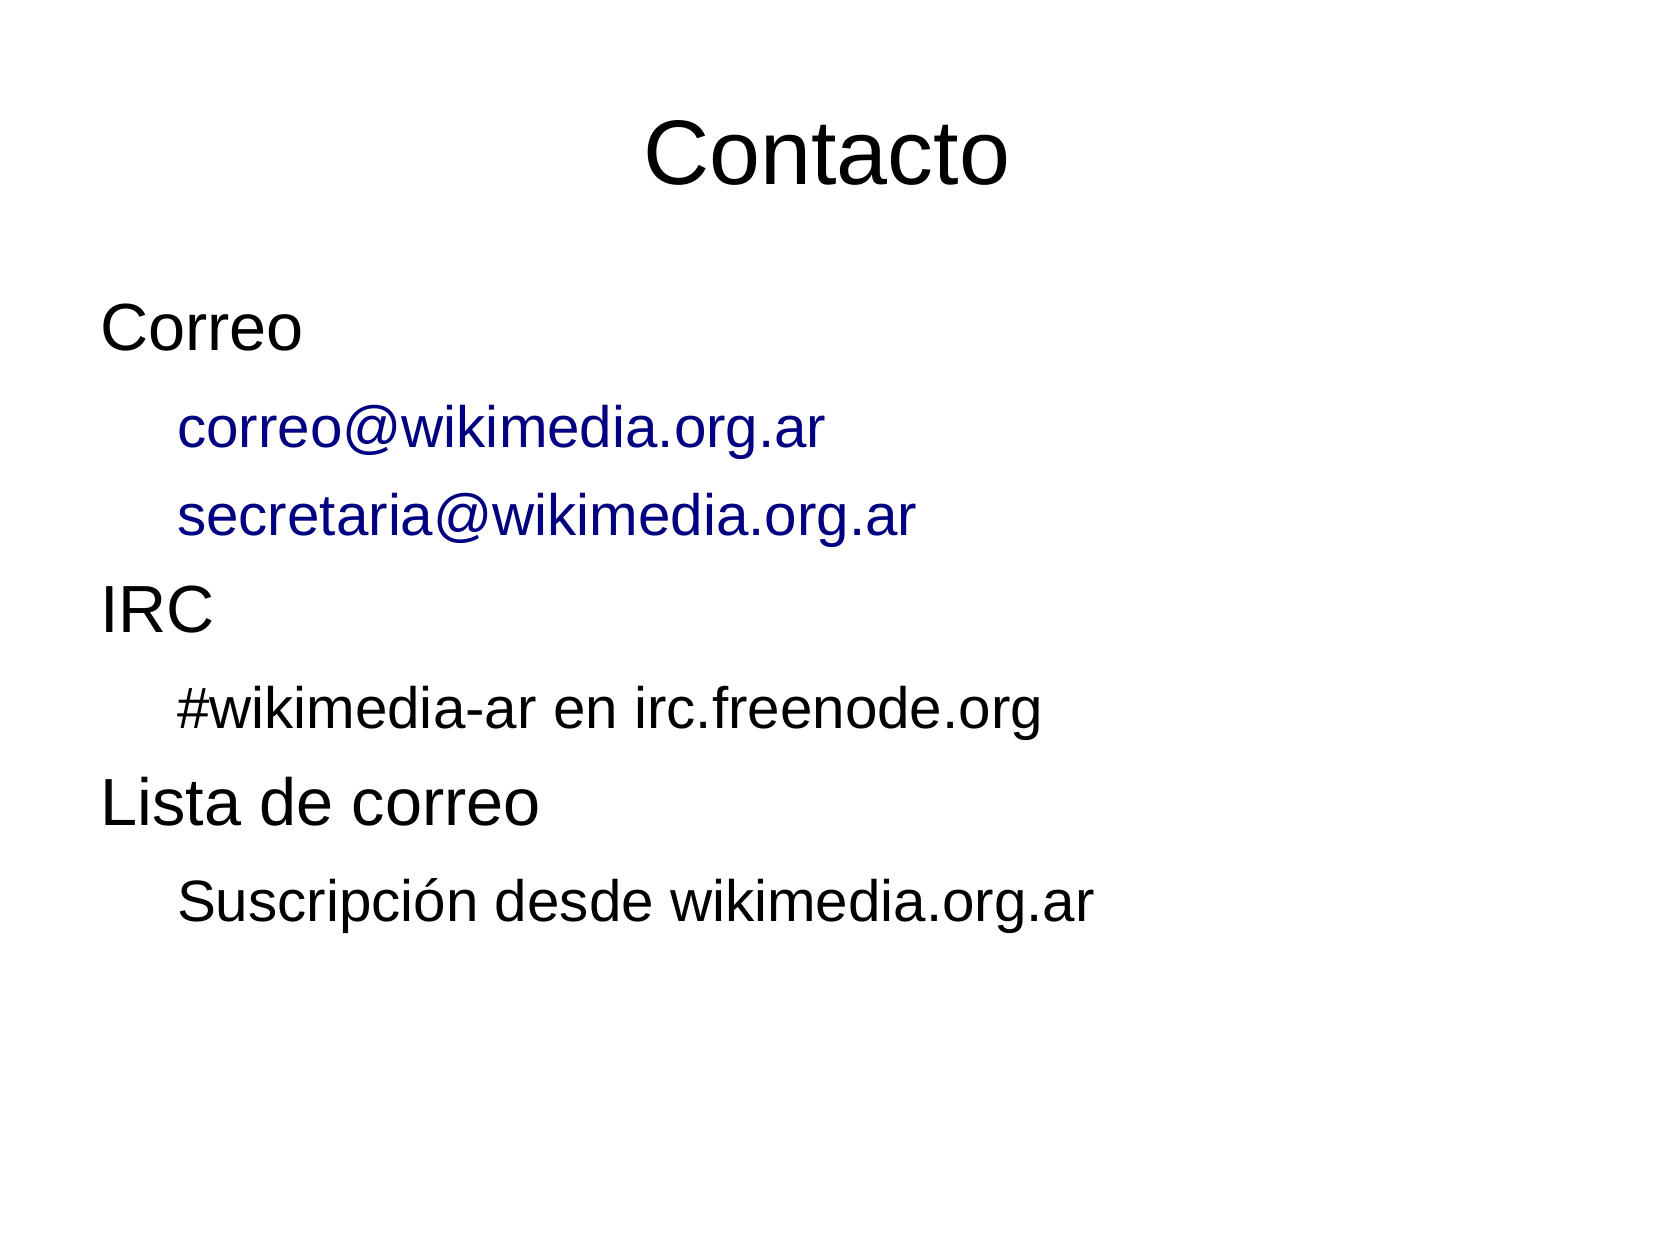

# Contacto
Correo
correo@wikimedia.org.ar
secretaria@wikimedia.org.ar
IRC
#wikimedia-ar en irc.freenode.org
Lista de correo
Suscripción desde wikimedia.org.ar